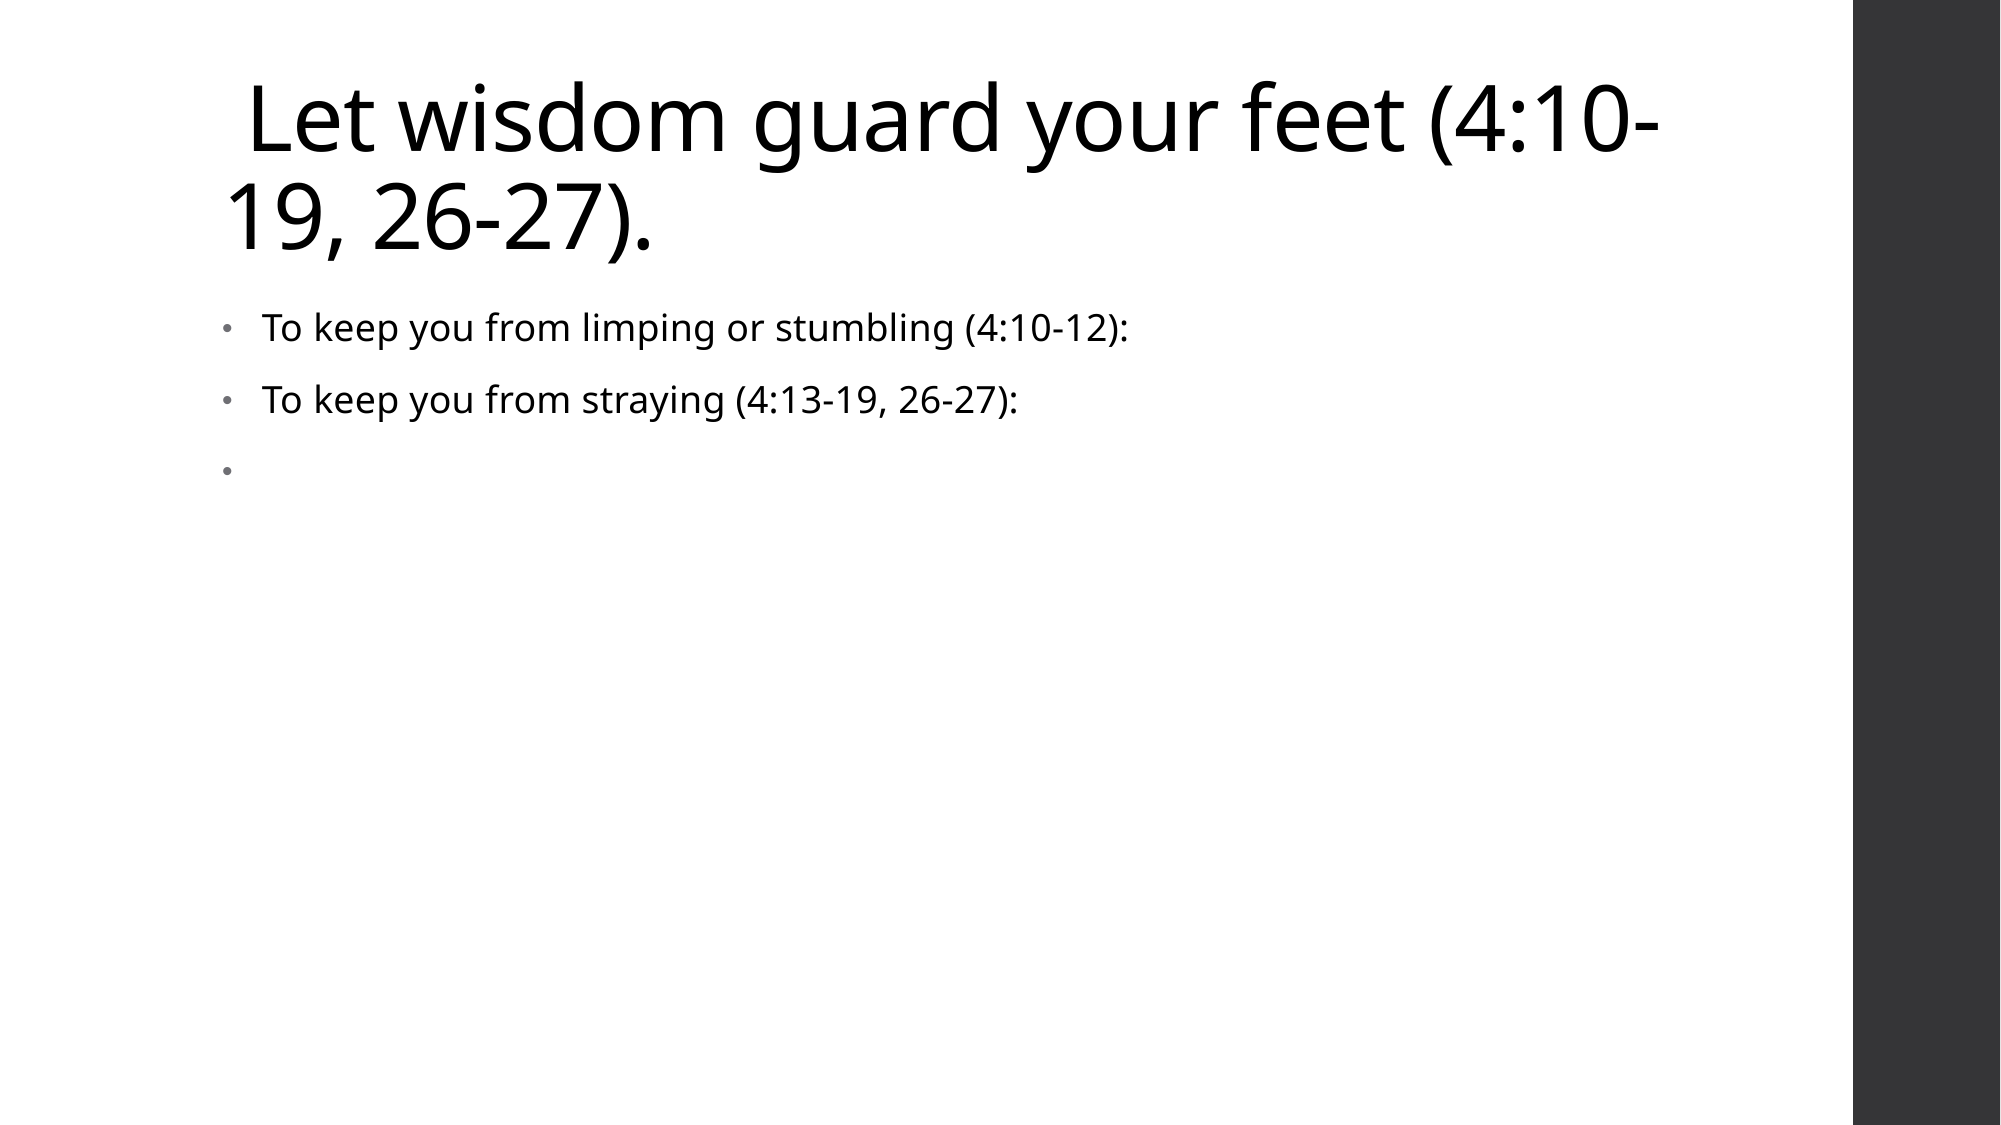

# Let wisdom guard your feet (4:10-19, 26-27).
 To keep you from limping or stumbling (4:10-12):
 To keep you from straying (4:13-19, 26-27):